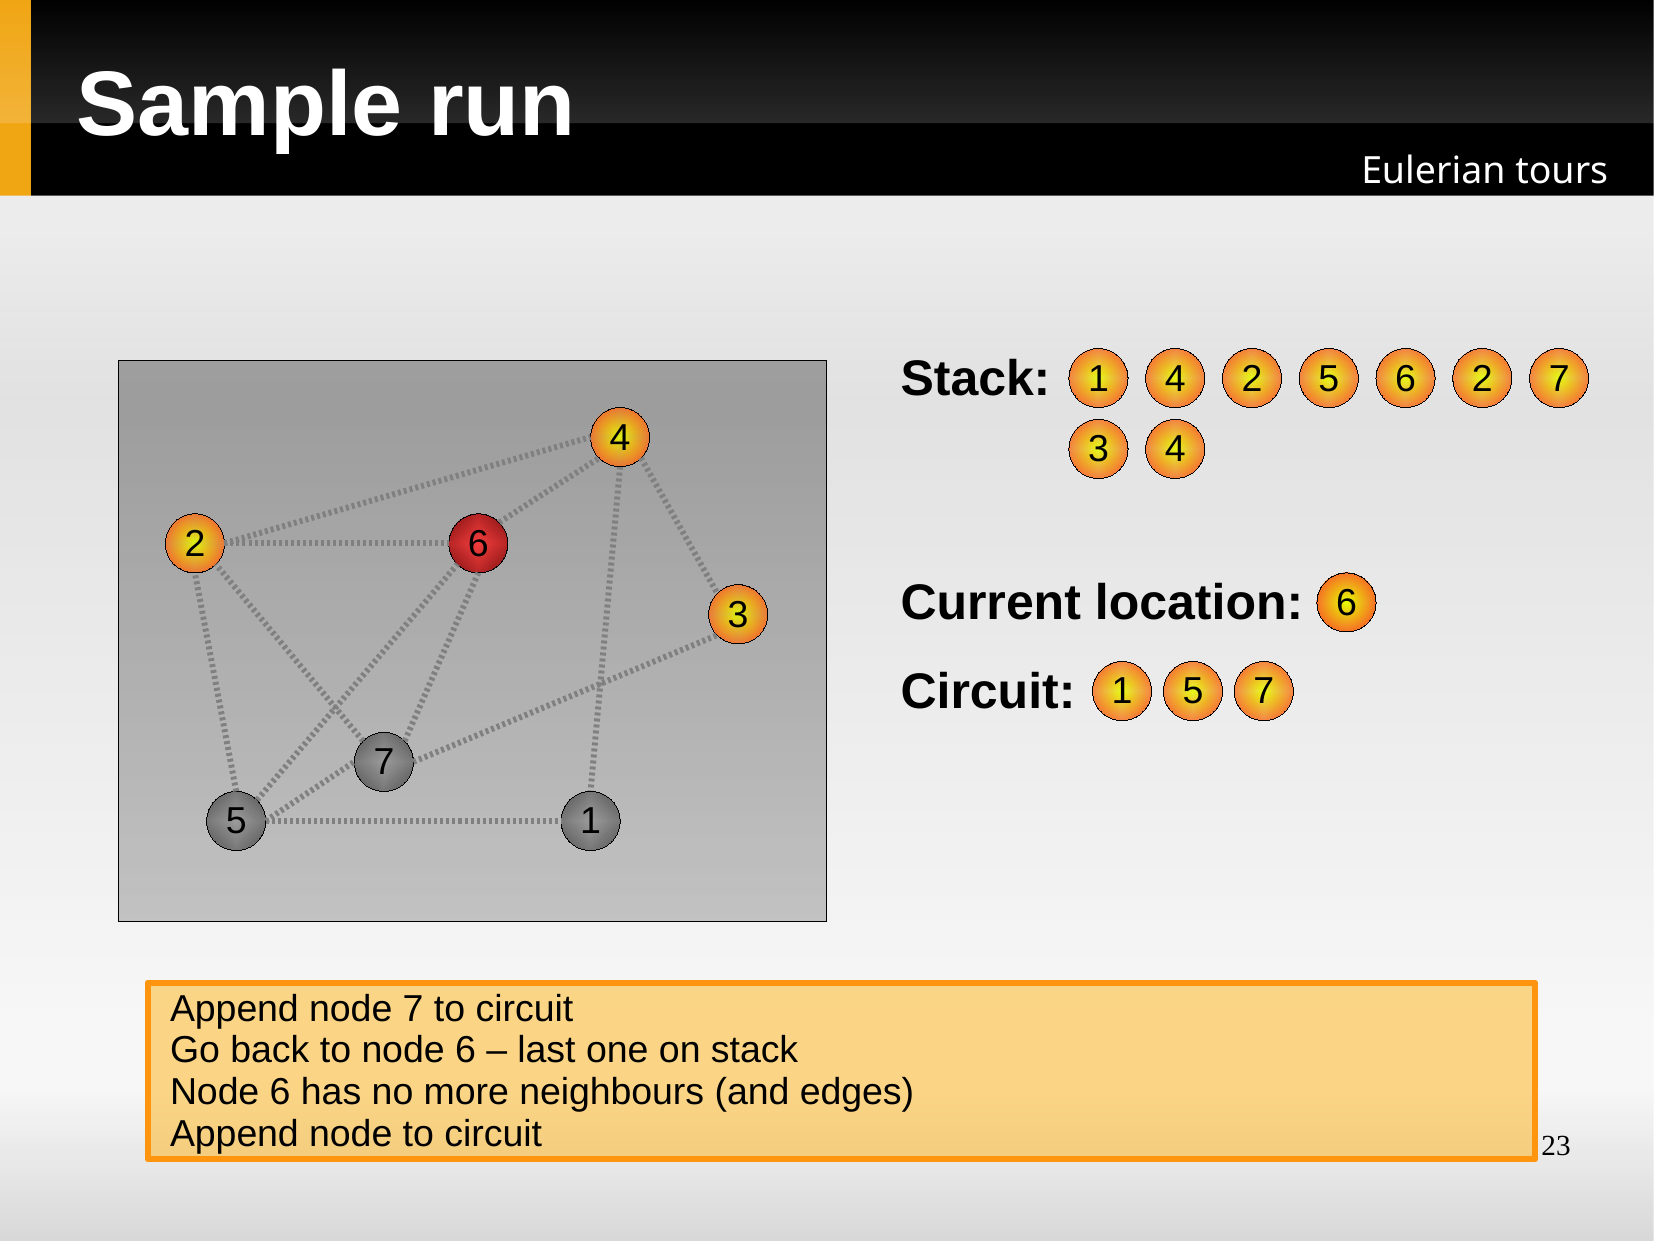

# Sample run
Stack:
1
4
2
5
6
2
7
4
3
4
2
6
Current location:
6
6
3
Circuit:
1
5
7
7
5
1
 Append node 7 to circuit
 Go back to node 6 – last one on stack
 Node 6 has no more neighbours (and edges)
 Append node to circuit
23